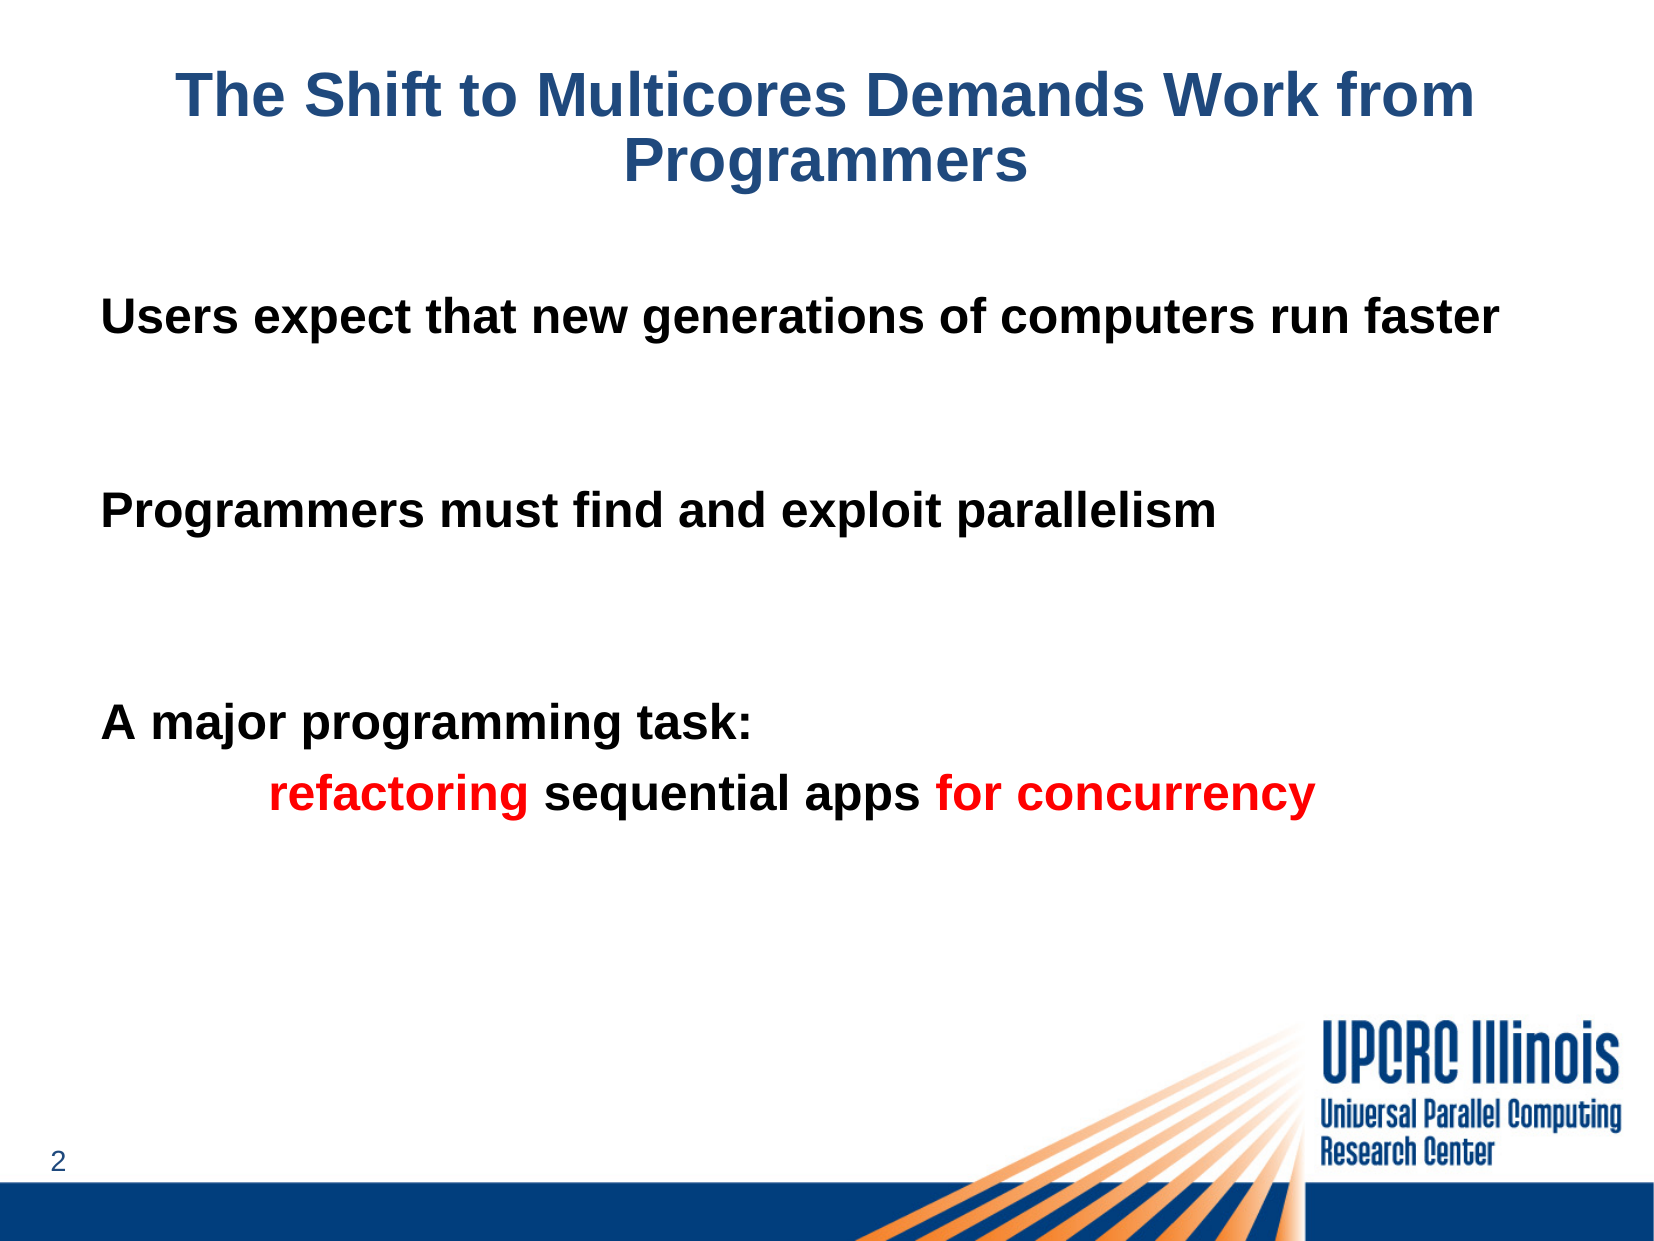

# The Shift to Multicores Demands Work from Programmers
Users expect that new generations of computers run faster
Programmers must find and exploit parallelism
A major programming task:
 refactoring sequential apps for concurrency
2